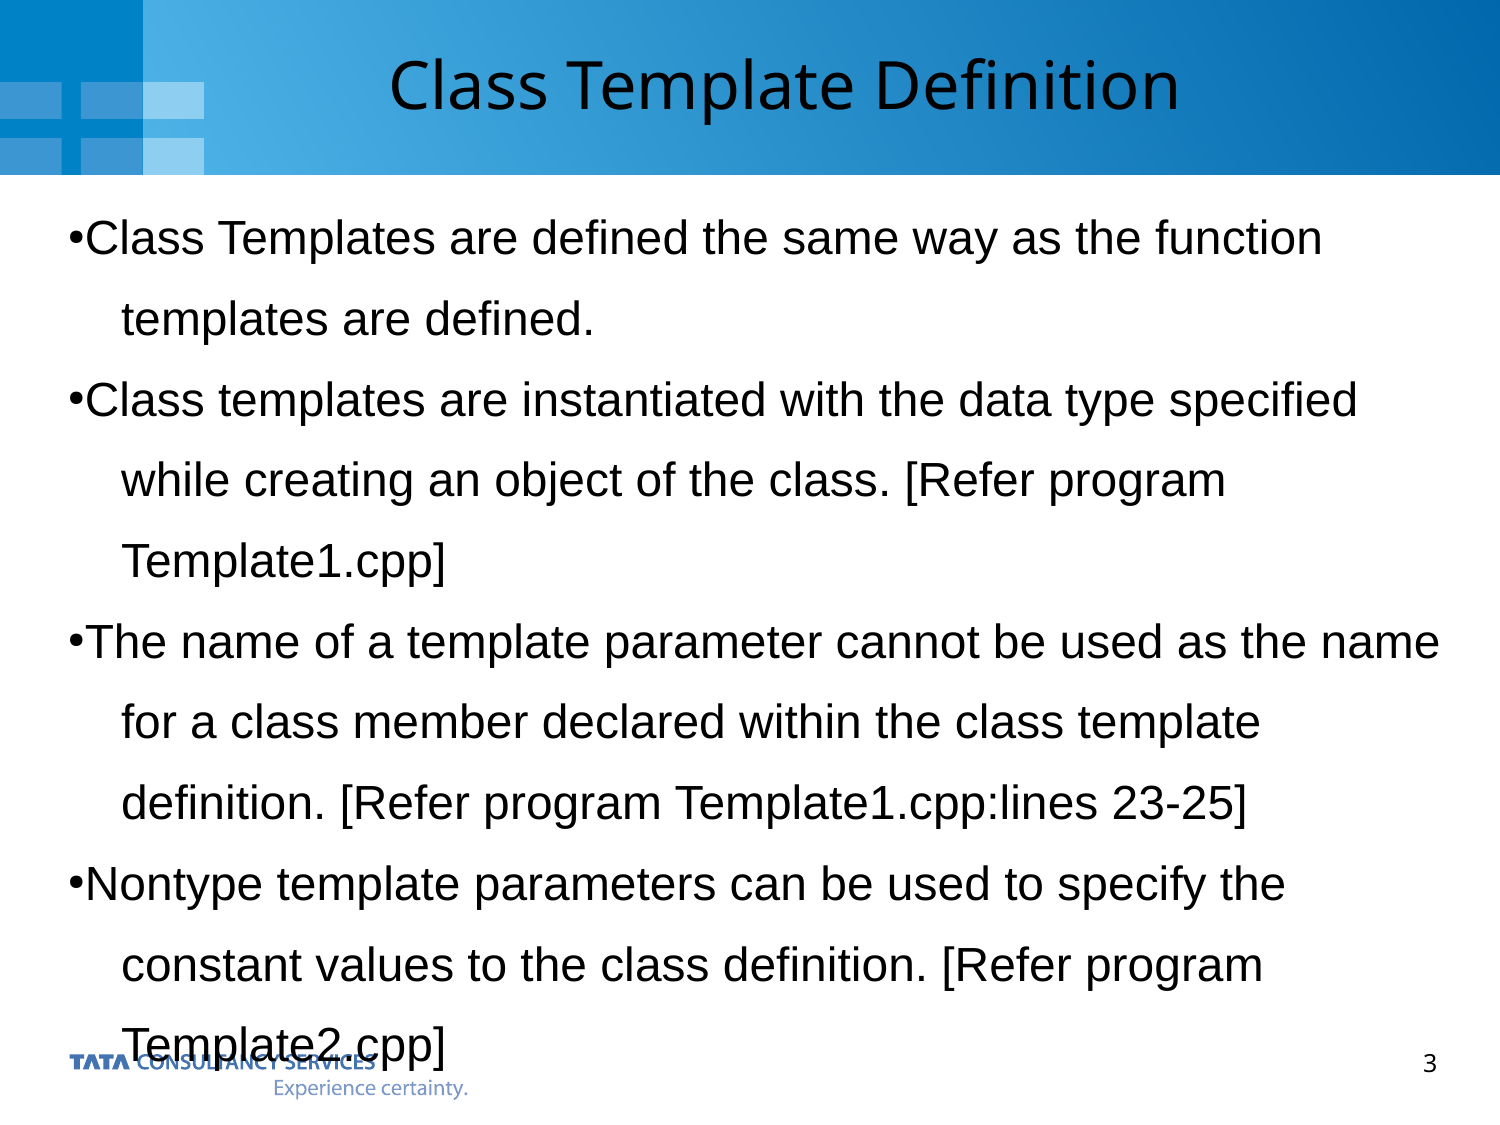

Class Template Definition
Class Templates are defined the same way as the function templates are defined.
Class templates are instantiated with the data type specified while creating an object of the class. [Refer program Template1.cpp]
The name of a template parameter cannot be used as the name for a class member declared within the class template definition. [Refer program Template1.cpp:lines 23-25]
Nontype template parameters can be used to specify the constant values to the class definition. [Refer program Template2.cpp]